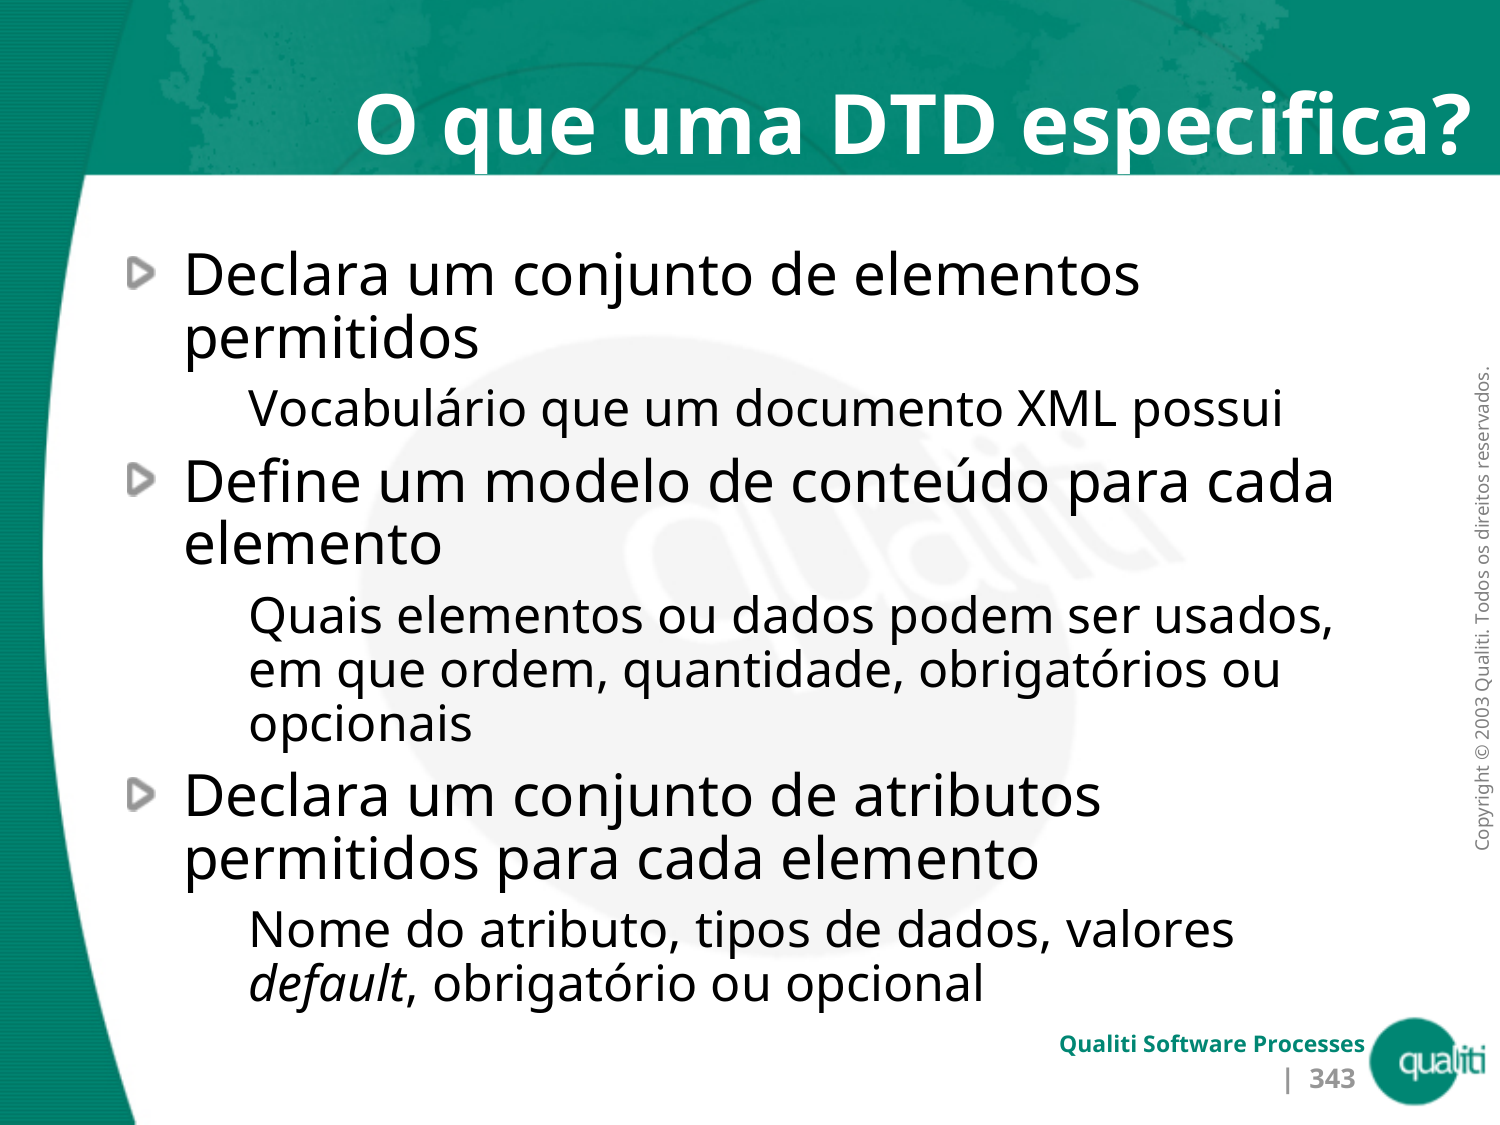

# O que uma DTD especifica?
Declara um conjunto de elementos permitidos
Vocabulário que um documento XML possui
Define um modelo de conteúdo para cada elemento
Quais elementos ou dados podem ser usados, em que ordem, quantidade, obrigatórios ou opcionais
Declara um conjunto de atributos permitidos para cada elemento
Nome do atributo, tipos de dados, valores default, obrigatório ou opcional